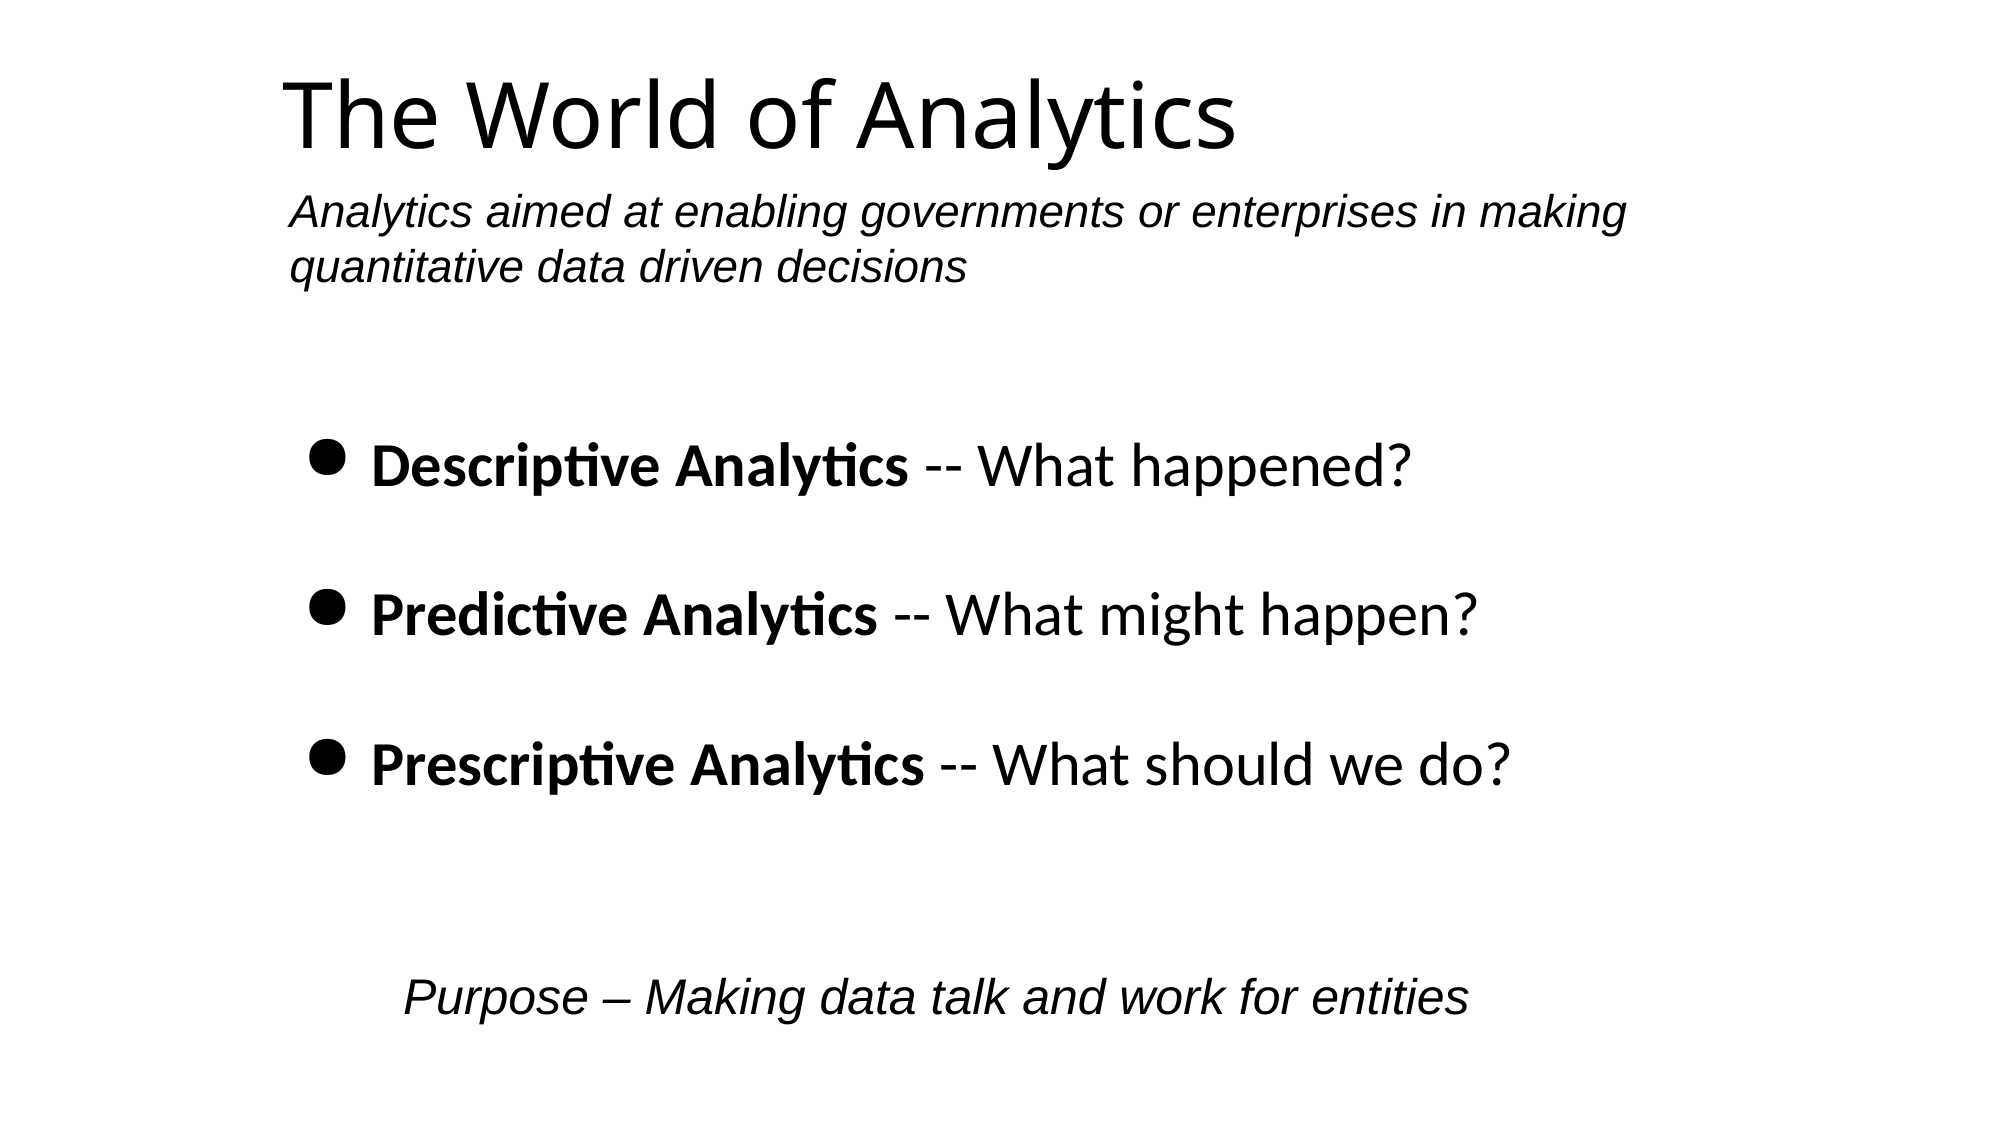

# The World of Analytics
Analytics aimed at enabling governments or enterprises in making quantitative data driven decisions
Descriptive Analytics -- What happened?
Predictive Analytics -- What might happen?
Prescriptive Analytics -- What should we do?
Purpose – Making data talk and work for entities